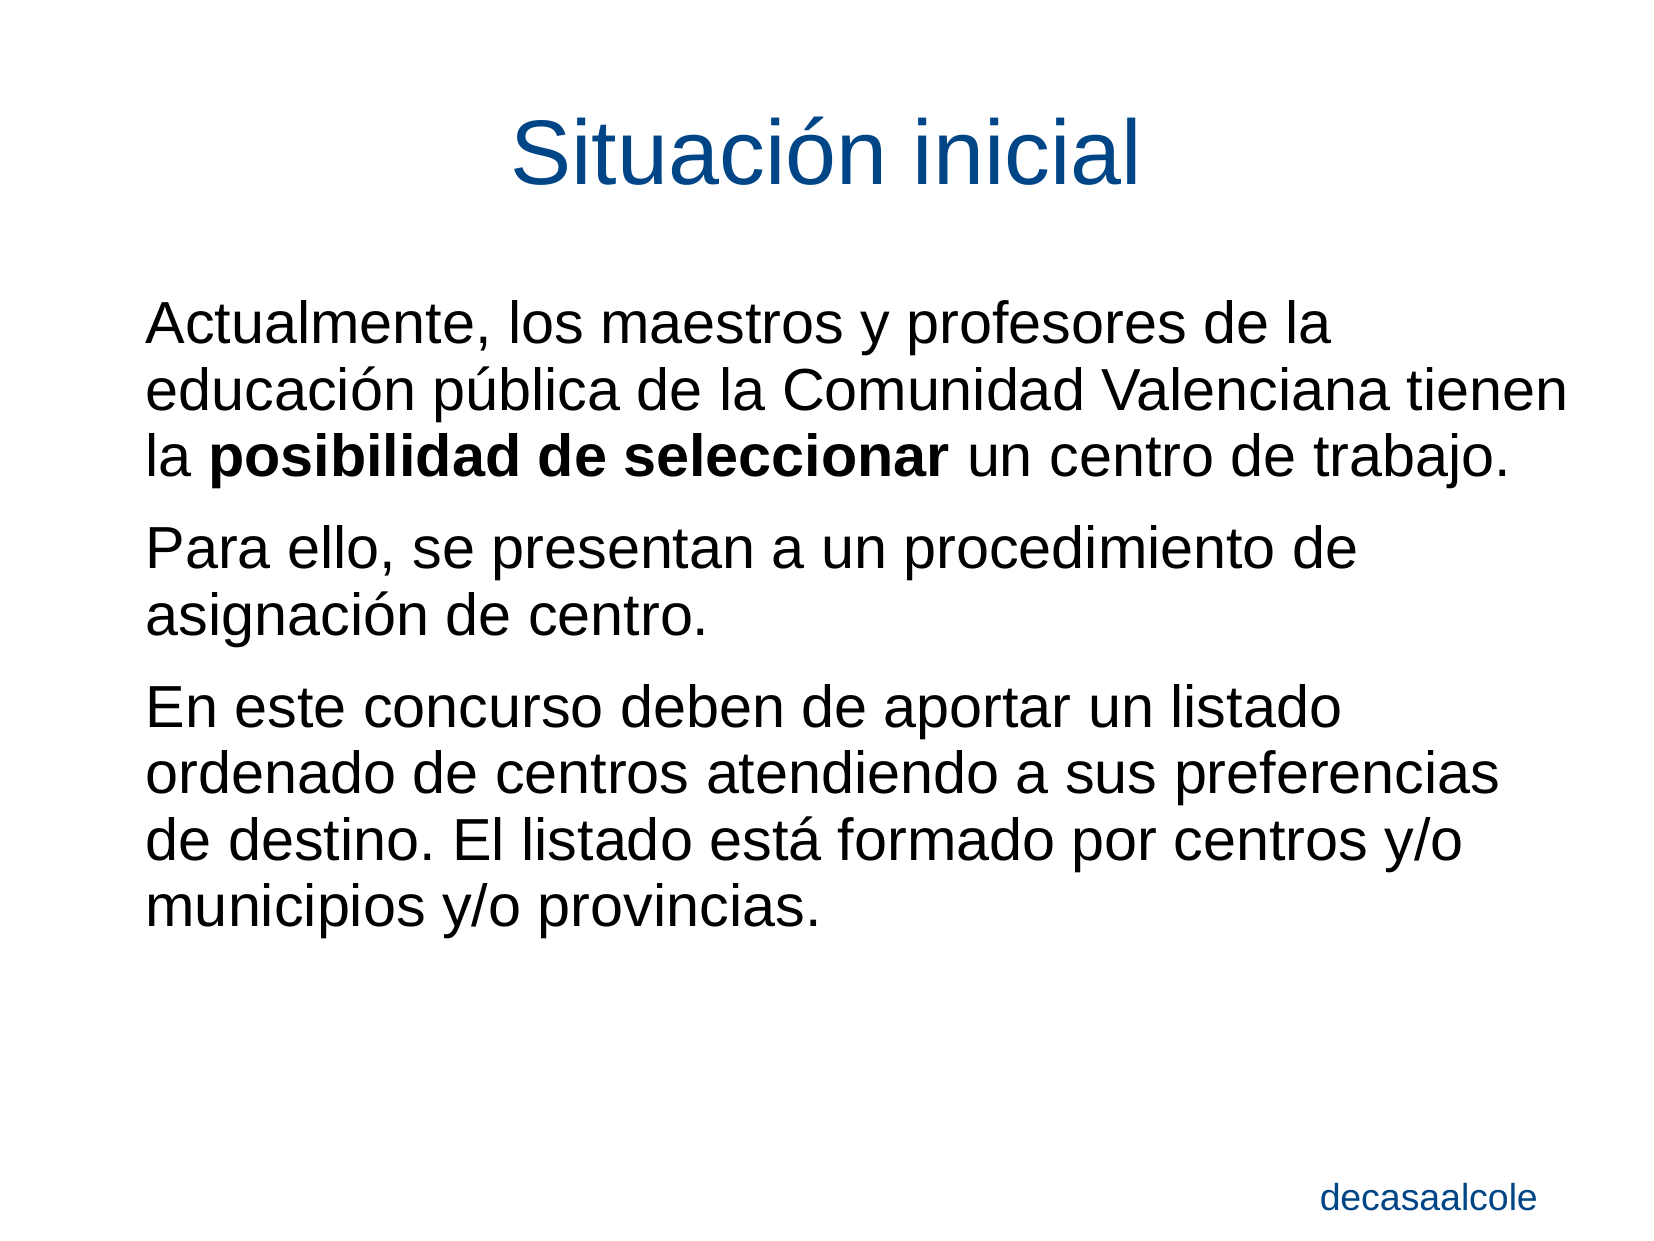

# Situación inicial
Actualmente, los maestros y profesores de la educación pública de la Comunidad Valenciana tienen la posibilidad de seleccionar un centro de trabajo.
Para ello, se presentan a un procedimiento de asignación de centro.
En este concurso deben de aportar un listado ordenado de centros atendiendo a sus preferencias de destino. El listado está formado por centros y/o municipios y/o provincias.
decasaalcole